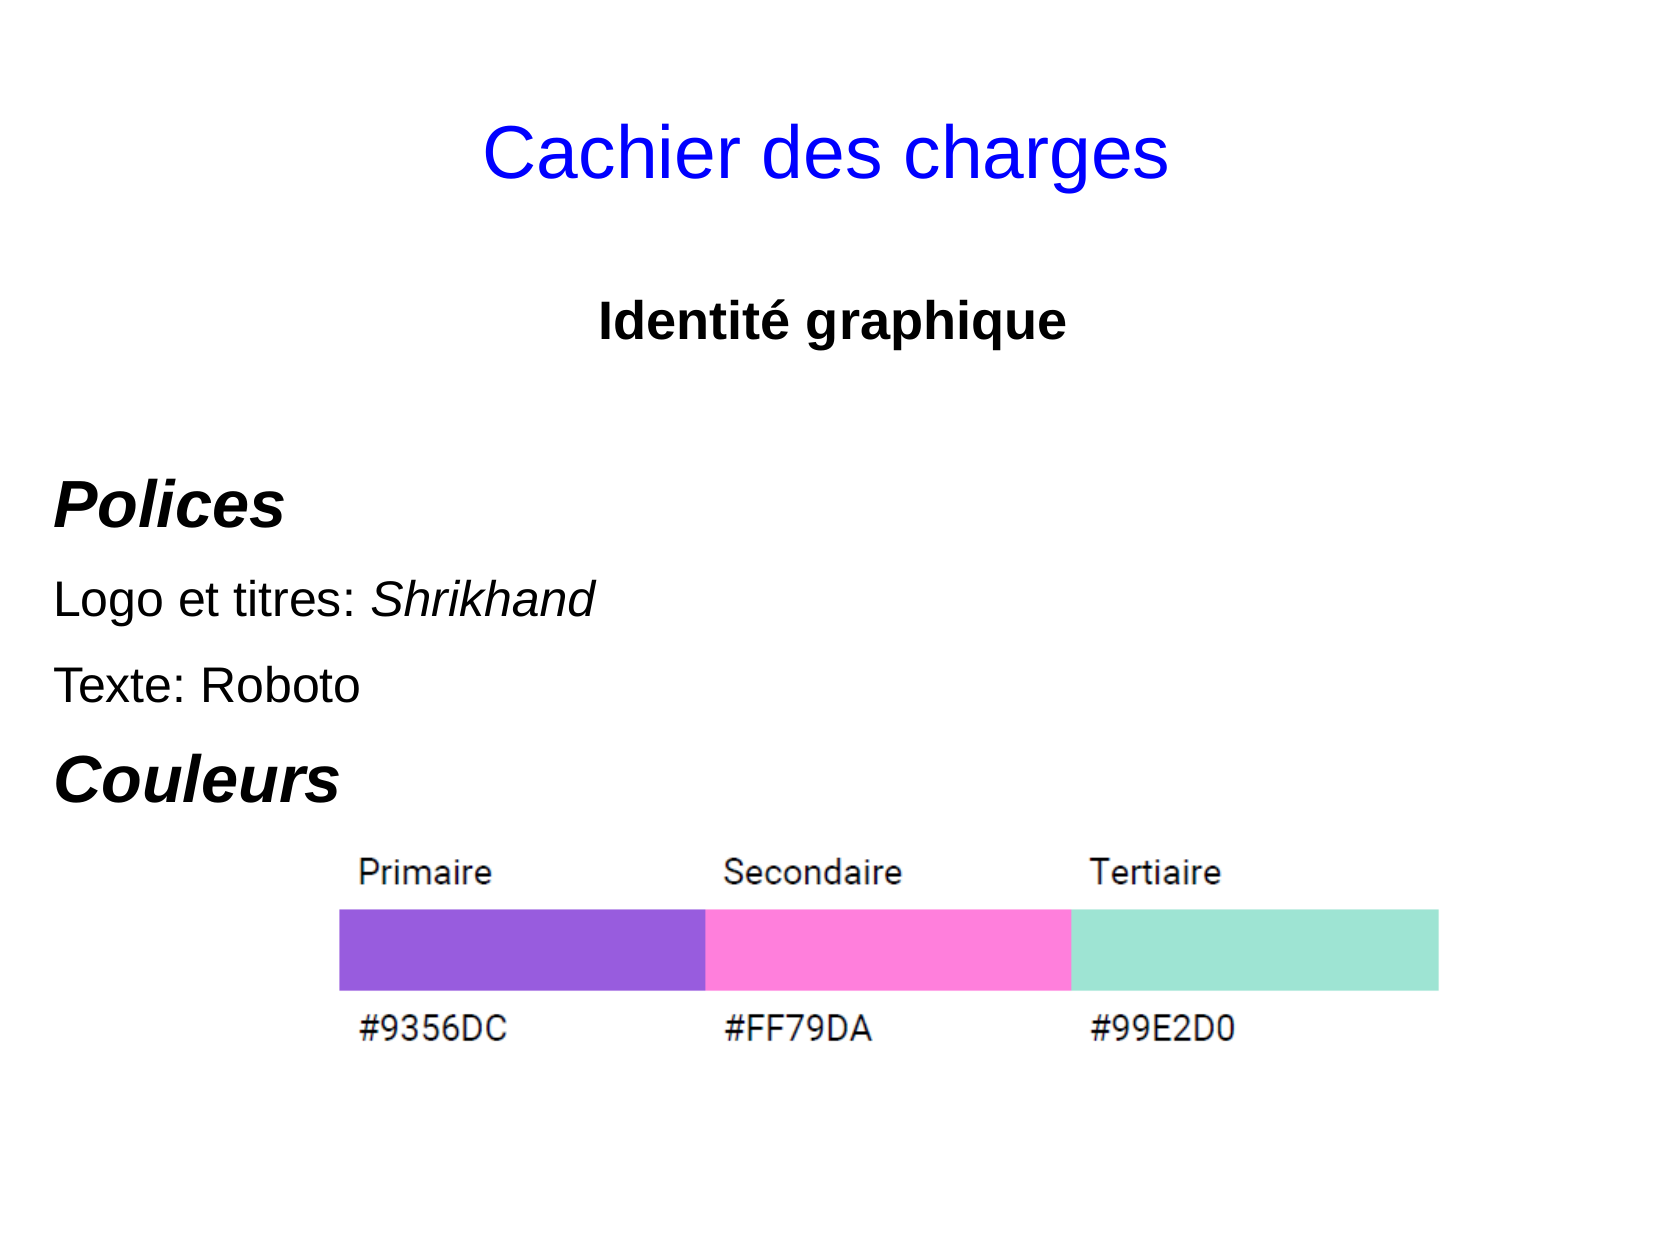

# Cachier des charges
Identité graphique
Polices
Logo et titres: Shrikhand
Texte: Roboto
Couleurs